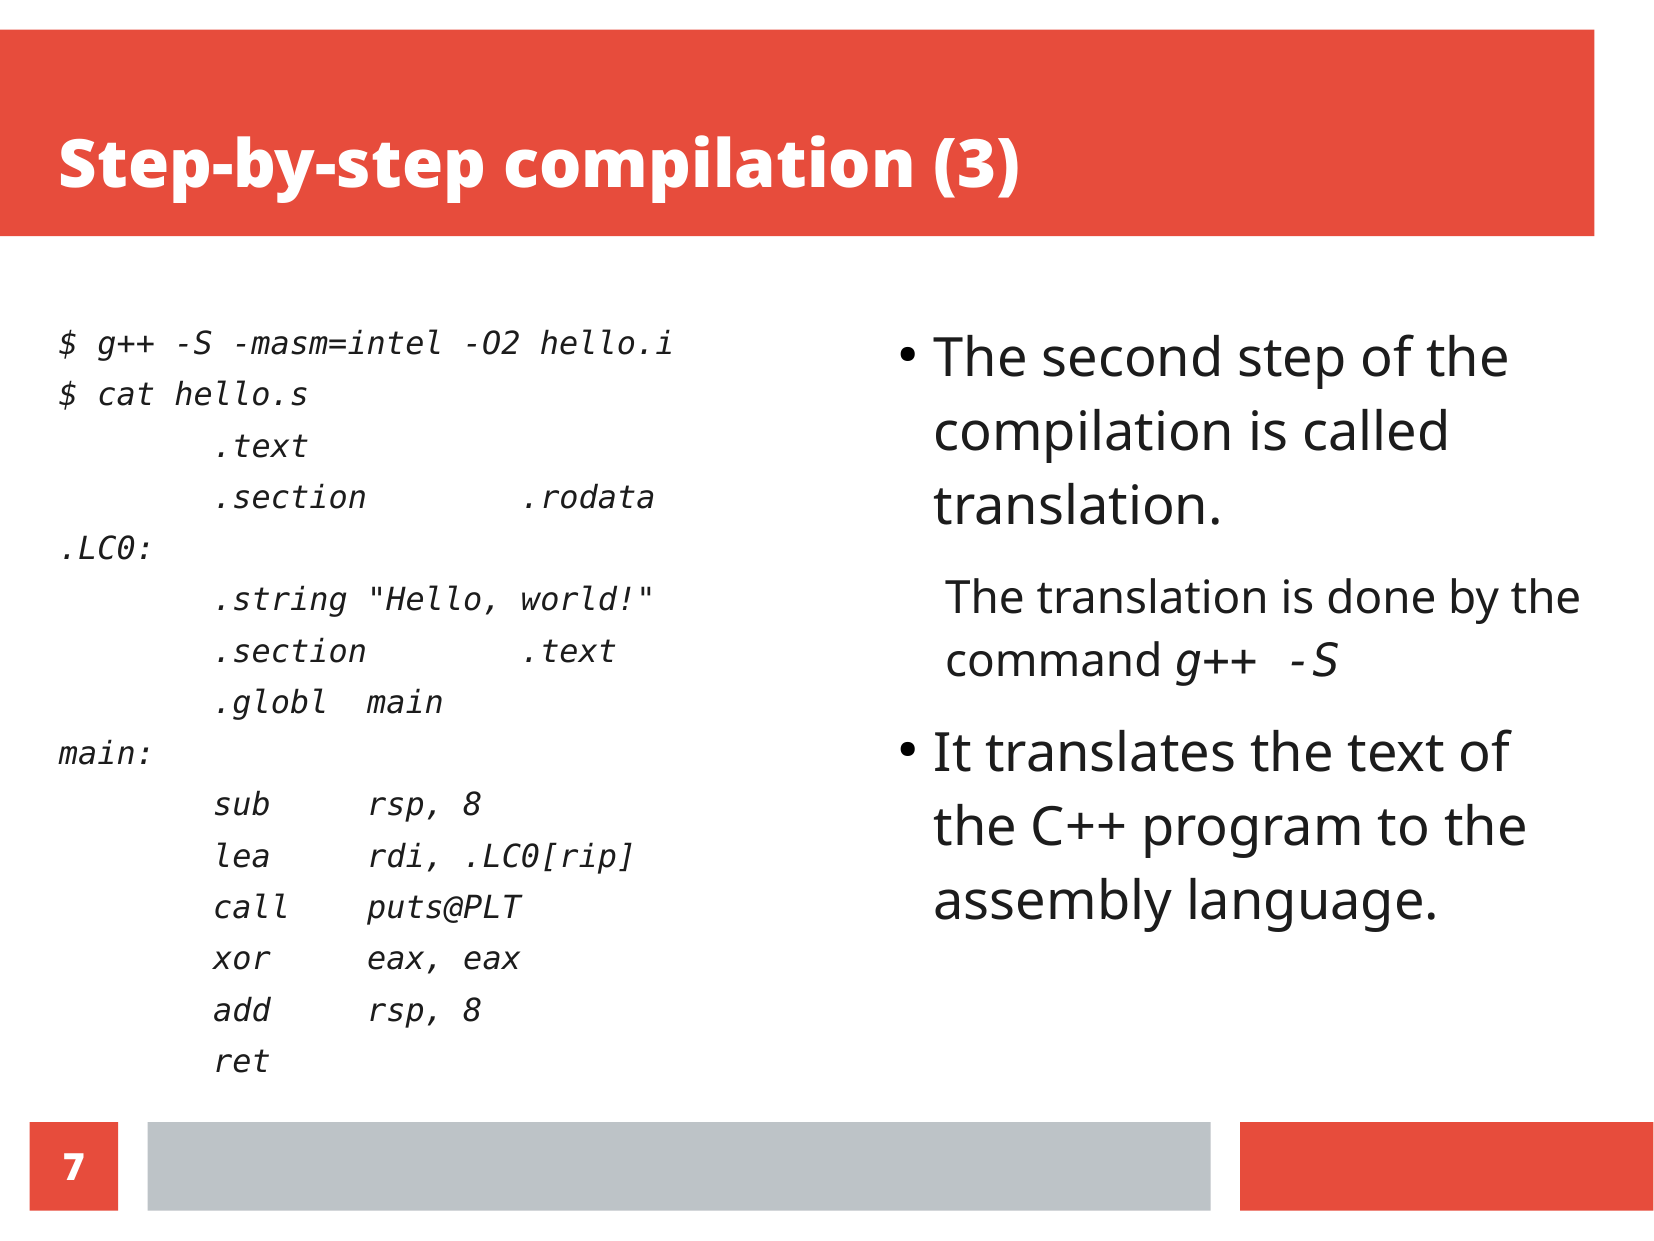

# Step-by-step compilation (3)
The second step of the compilation is called translation.
The translation is done by the command g++ -S
It translates the text of the C++ program to the assembly language.
$ g++ -S -masm=intel -O2 hello.i
$ cat hello.s
 .text
 .section .rodata
.LC0:
 .string "Hello, world!"
 .section .text
 .globl main
main:
 sub rsp, 8
 lea rdi, .LC0[rip]
 call puts@PLT
 xor eax, eax
 add rsp, 8
 ret
7